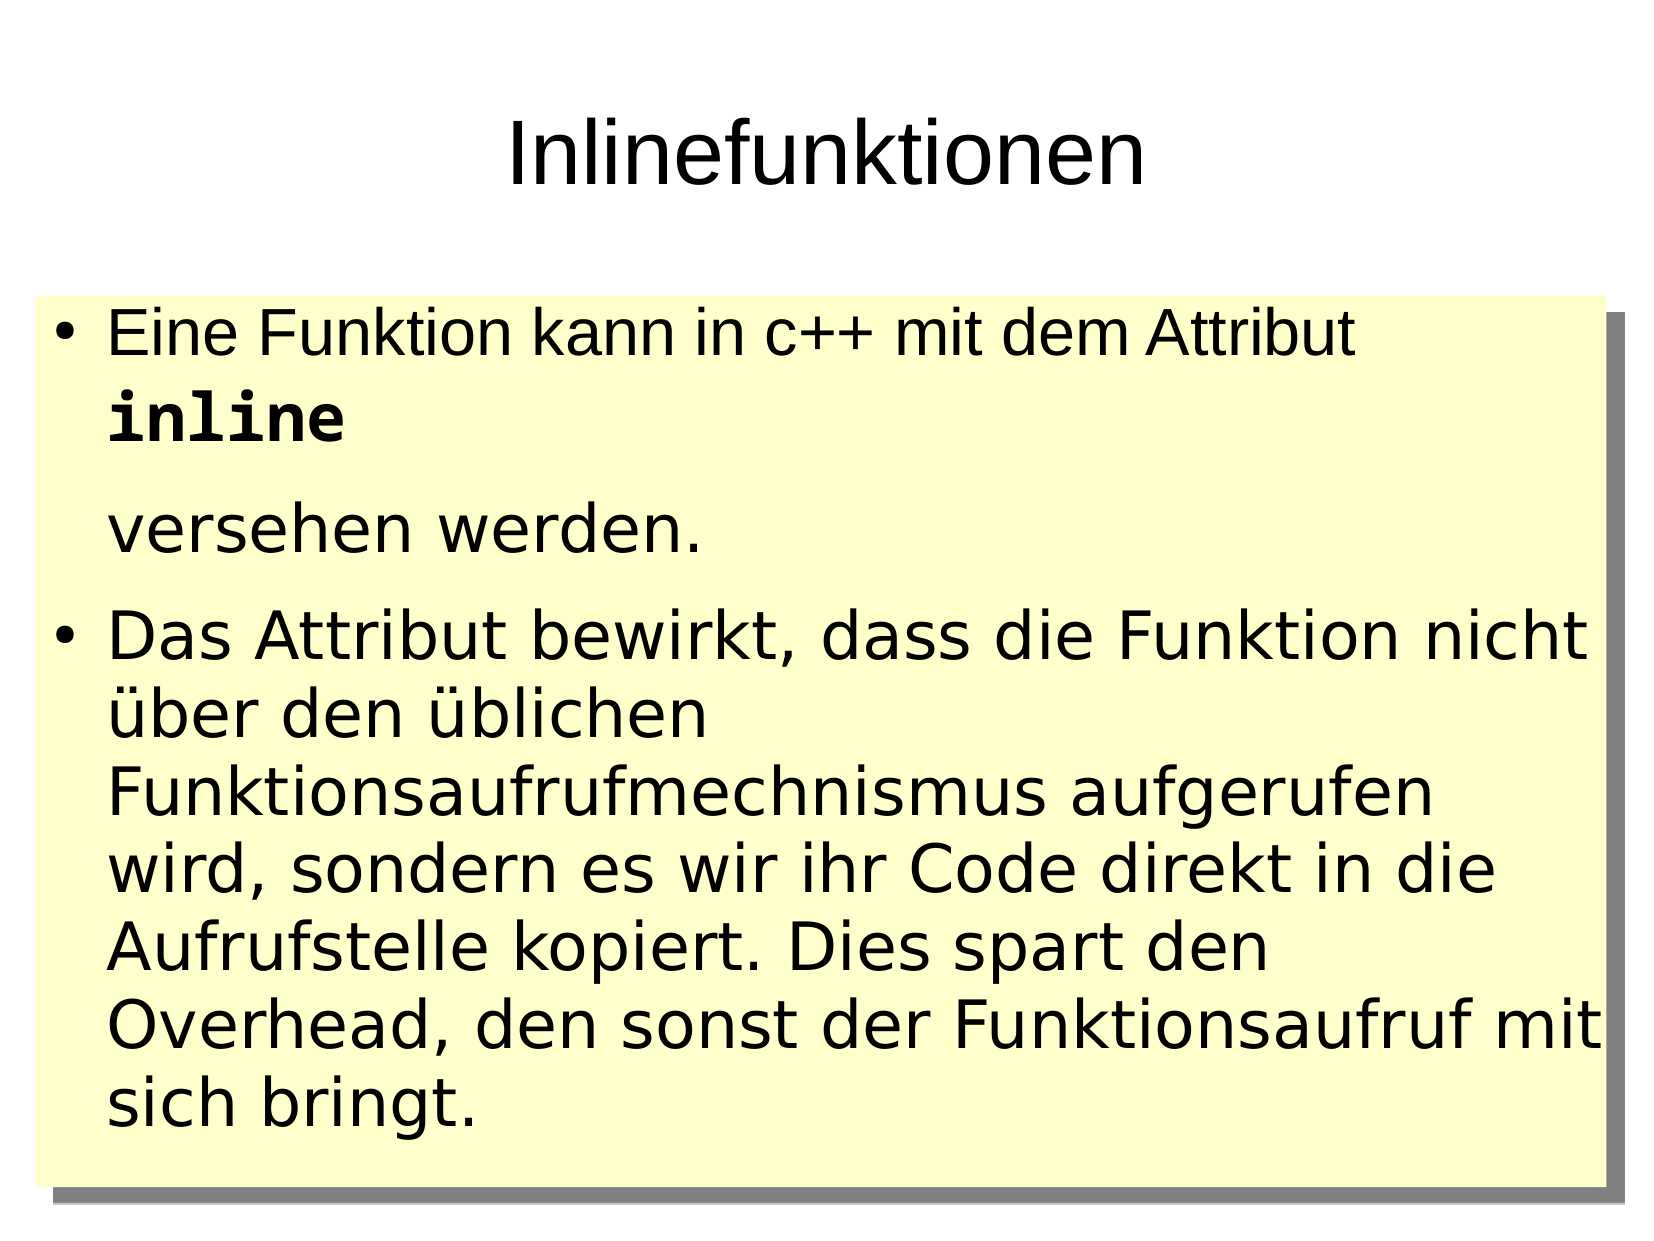

# Inlinefunktionen
Eine Funktion kann in c++ mit dem Attribut inline
versehen werden.
Das Attribut bewirkt, dass die Funktion nicht über den üblichen Funktionsaufrufmechnismus aufgerufen wird, sondern es wir ihr Code direkt in die Aufrufstelle kopiert. Dies spart den Overhead, den sonst der Funktionsaufruf mit sich bringt.
17